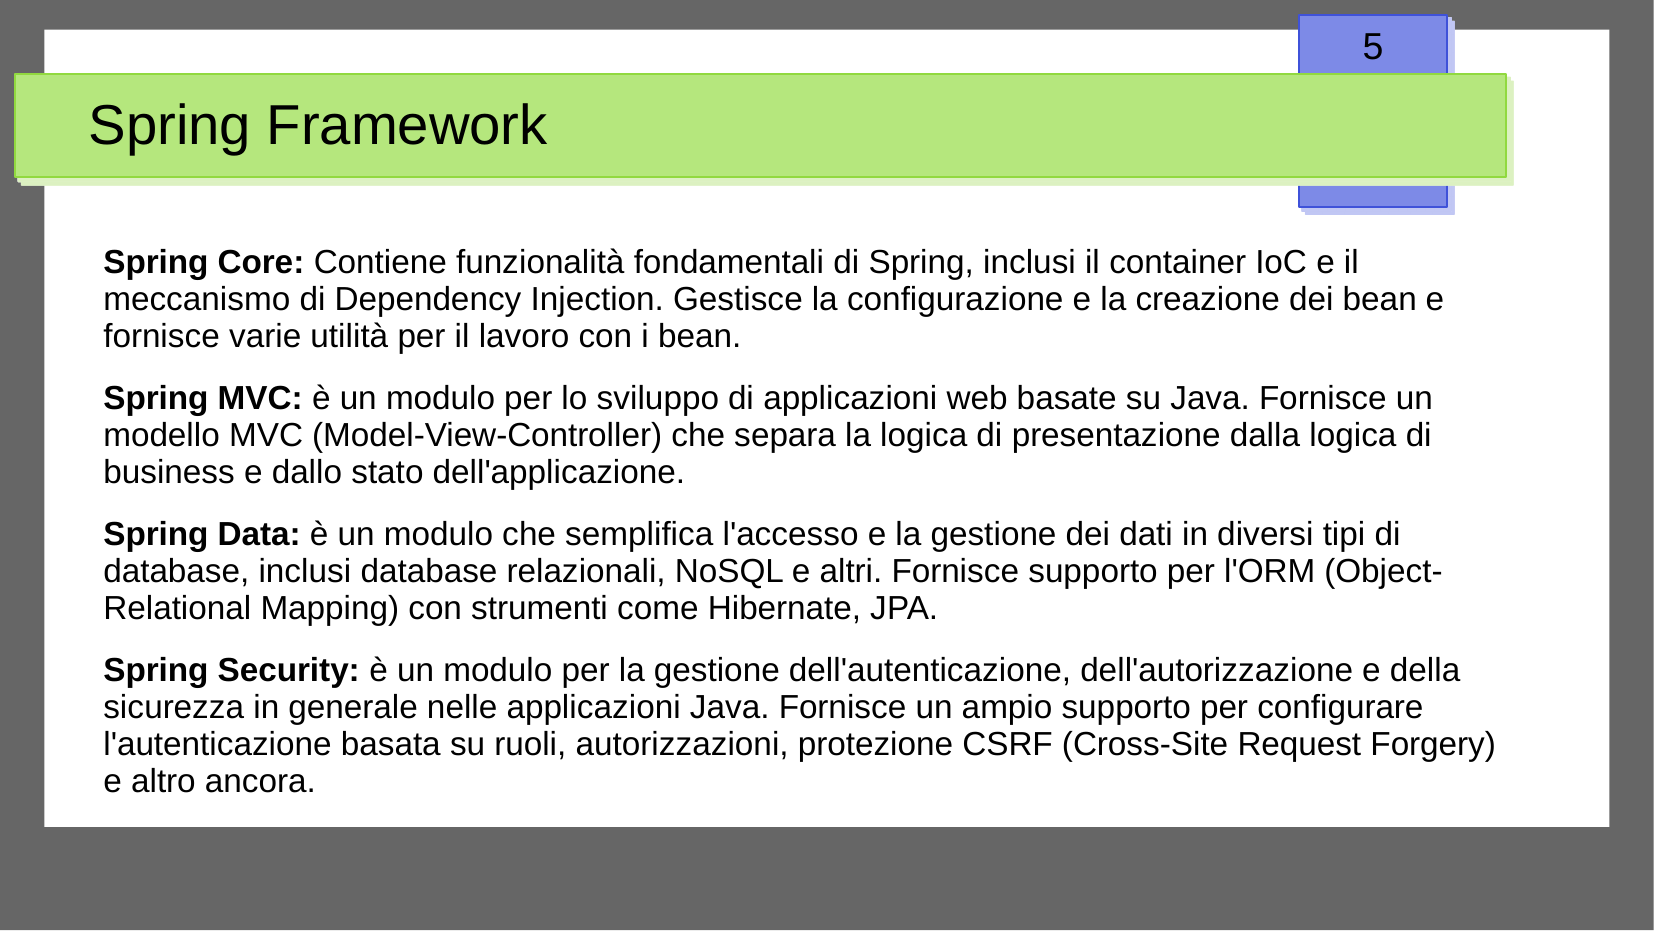

# Spring Framework
Spring Core: Contiene funzionalità fondamentali di Spring, inclusi il container IoC e il meccanismo di Dependency Injection. Gestisce la configurazione e la creazione dei bean e fornisce varie utilità per il lavoro con i bean.
Spring MVC: è un modulo per lo sviluppo di applicazioni web basate su Java. Fornisce un modello MVC (Model-View-Controller) che separa la logica di presentazione dalla logica di business e dallo stato dell'applicazione.
Spring Data: è un modulo che semplifica l'accesso e la gestione dei dati in diversi tipi di database, inclusi database relazionali, NoSQL e altri. Fornisce supporto per l'ORM (Object-Relational Mapping) con strumenti come Hibernate, JPA.
Spring Security: è un modulo per la gestione dell'autenticazione, dell'autorizzazione e della sicurezza in generale nelle applicazioni Java. Fornisce un ampio supporto per configurare l'autenticazione basata su ruoli, autorizzazioni, protezione CSRF (Cross-Site Request Forgery) e altro ancora.